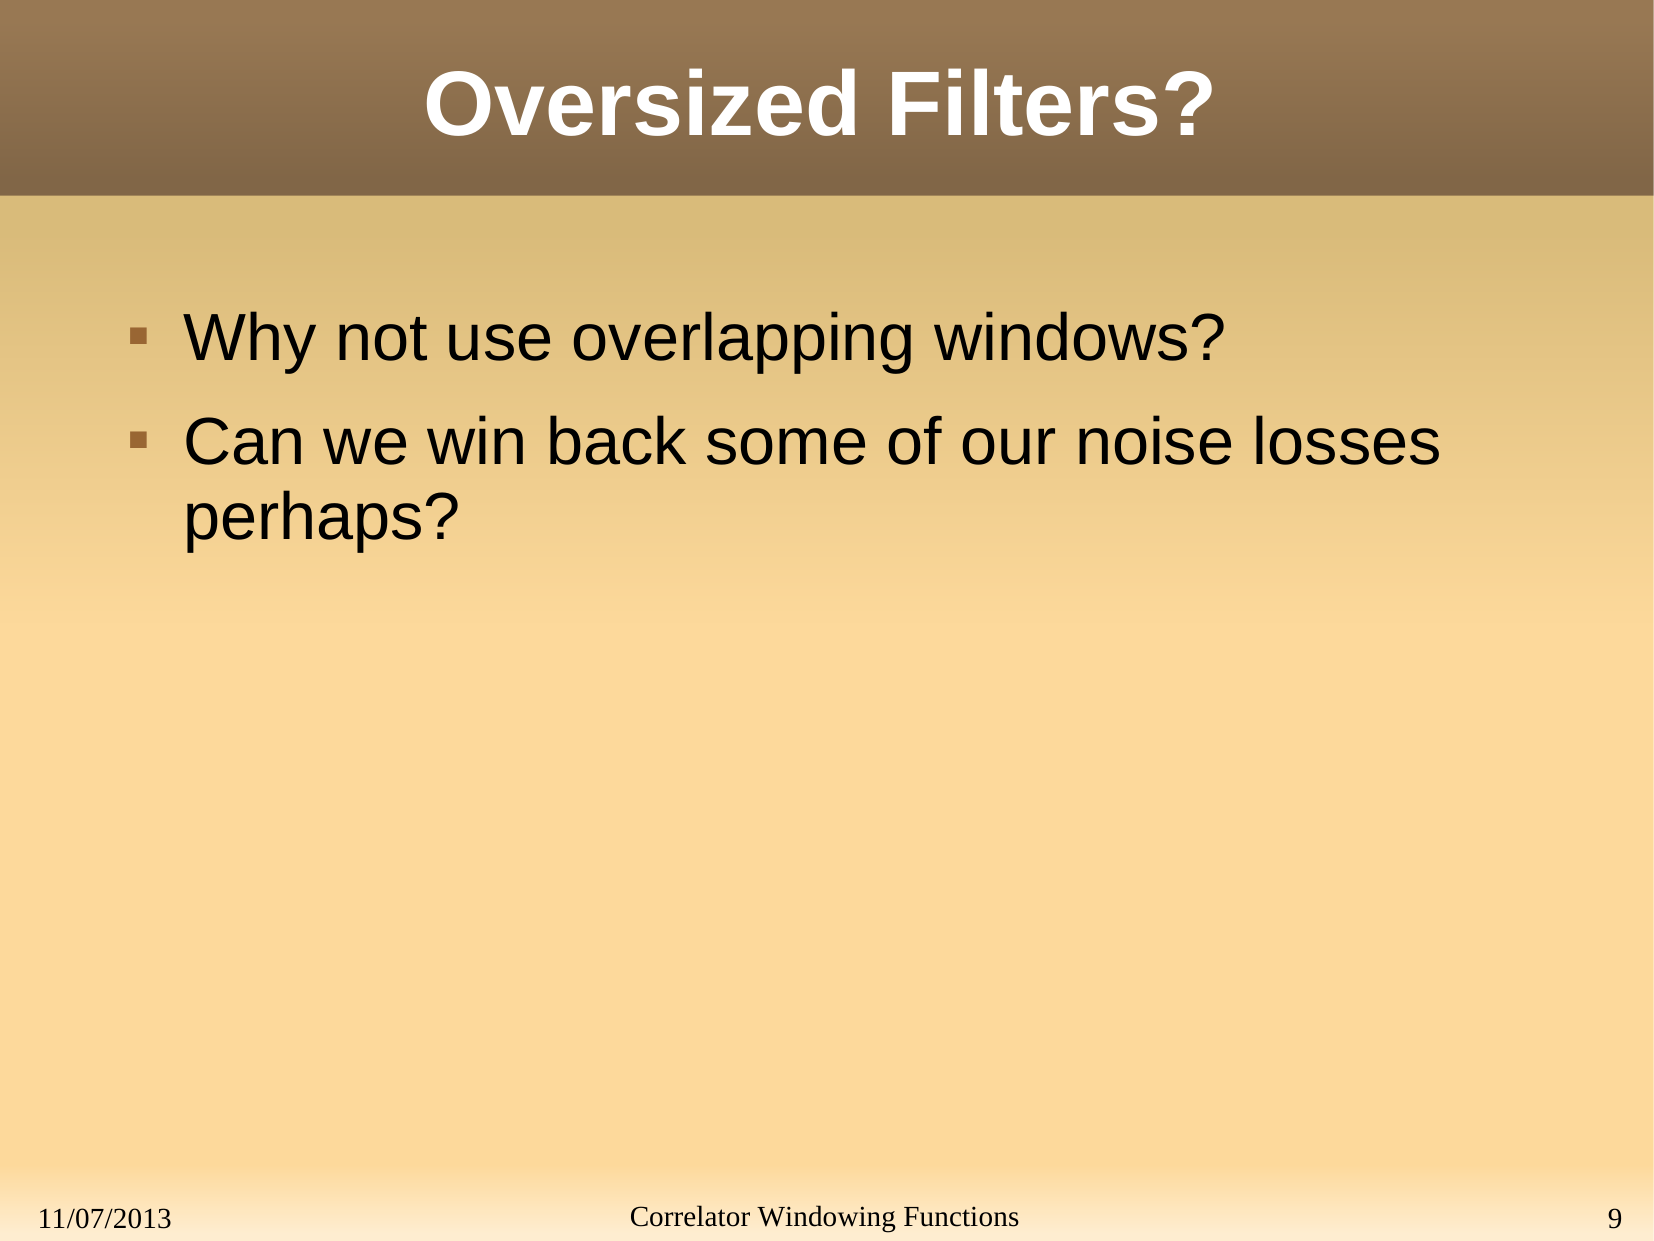

# Oversized Filters?
Why not use overlapping windows?
Can we win back some of our noise losses perhaps?
Correlator Windowing Functions
11/07/2013
9